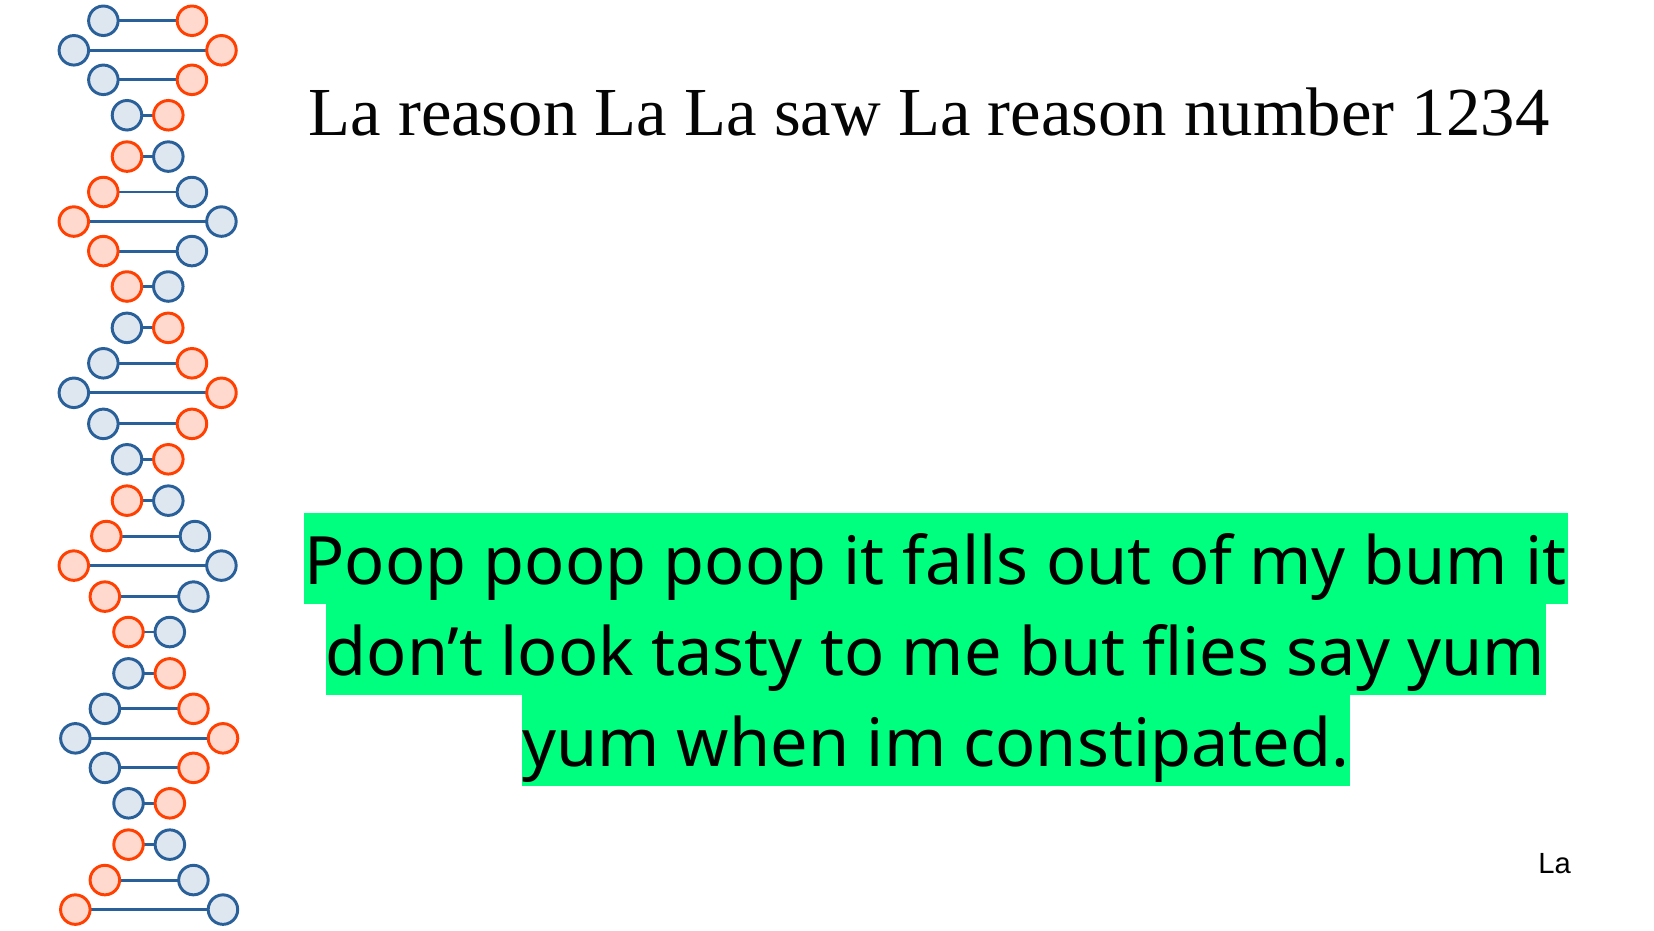

# La reason La La saw La reason number 1234
Poop poop poop it falls out of my bum it don’t look tasty to me but flies say yum yum when im constipated.
26